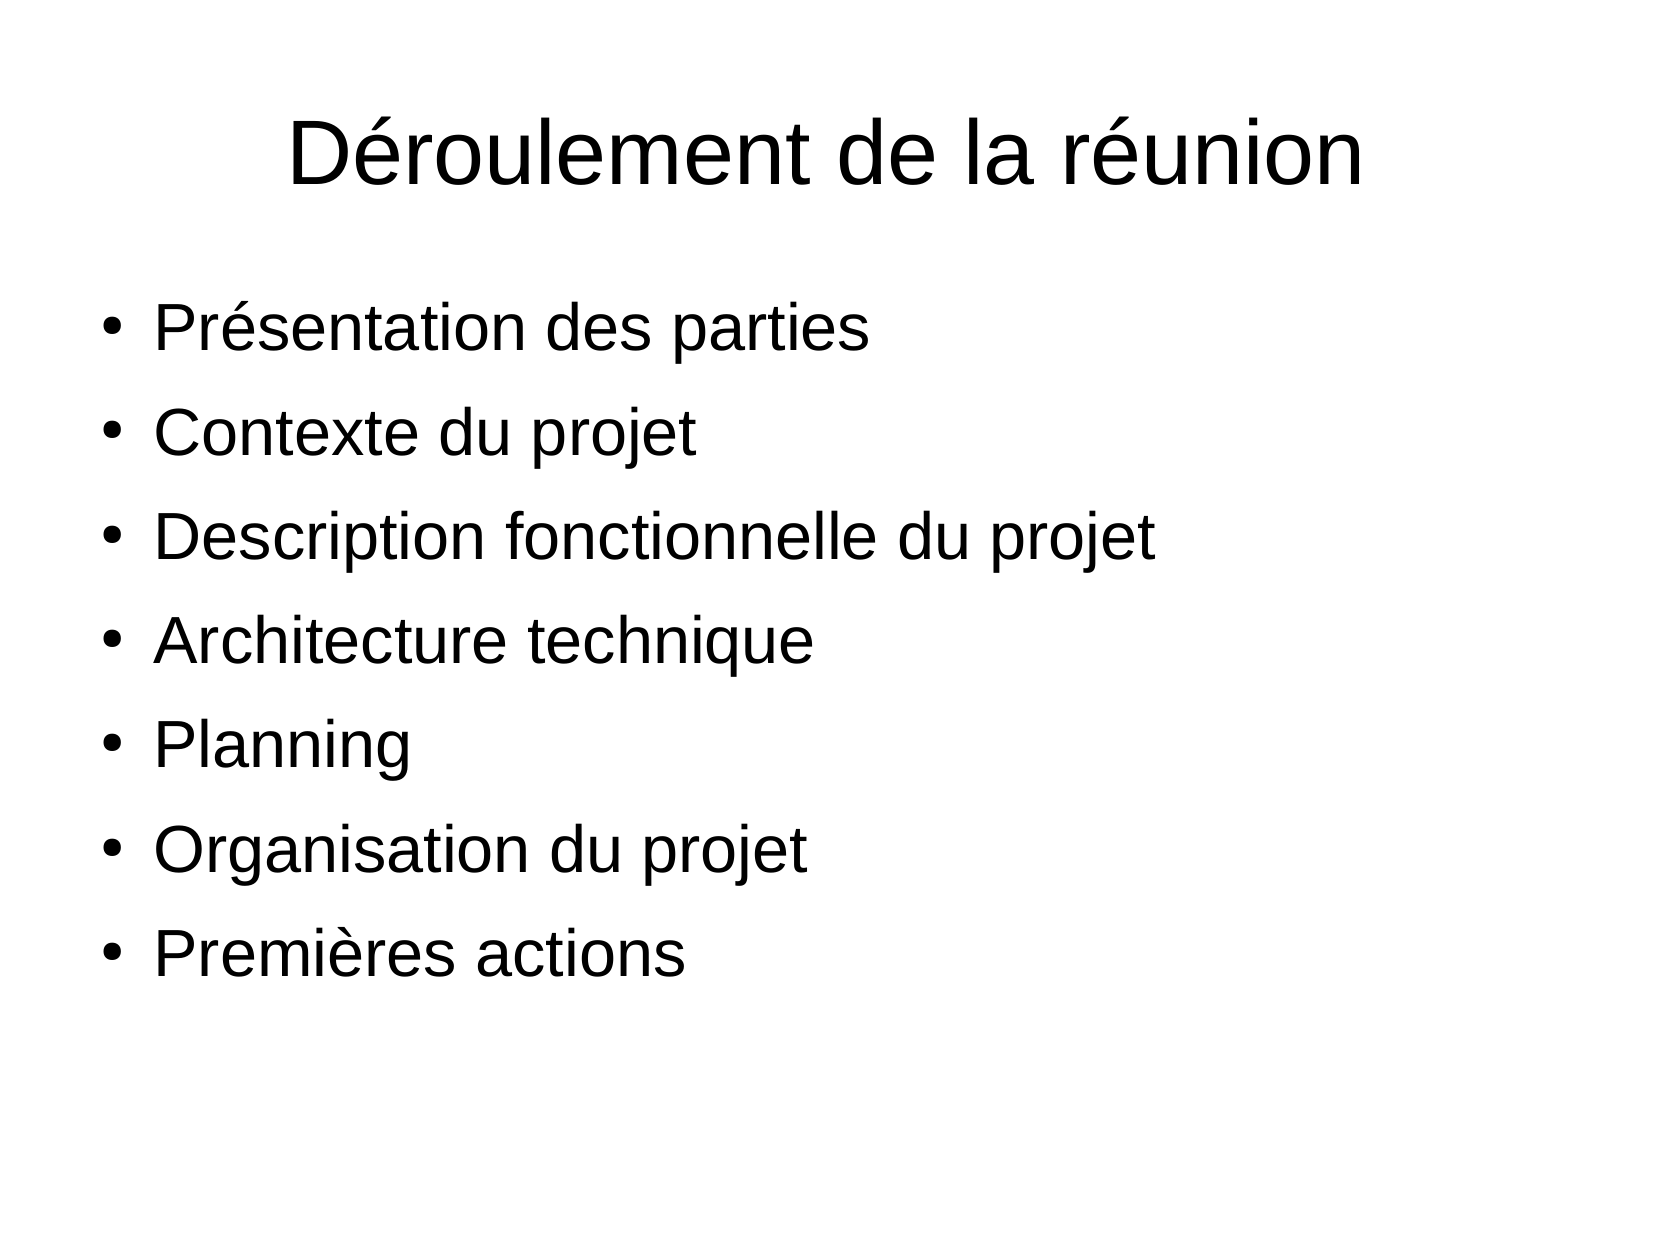

# Déroulement de la réunion
Présentation des parties
Contexte du projet
Description fonctionnelle du projet
Architecture technique
Planning
Organisation du projet
Premières actions